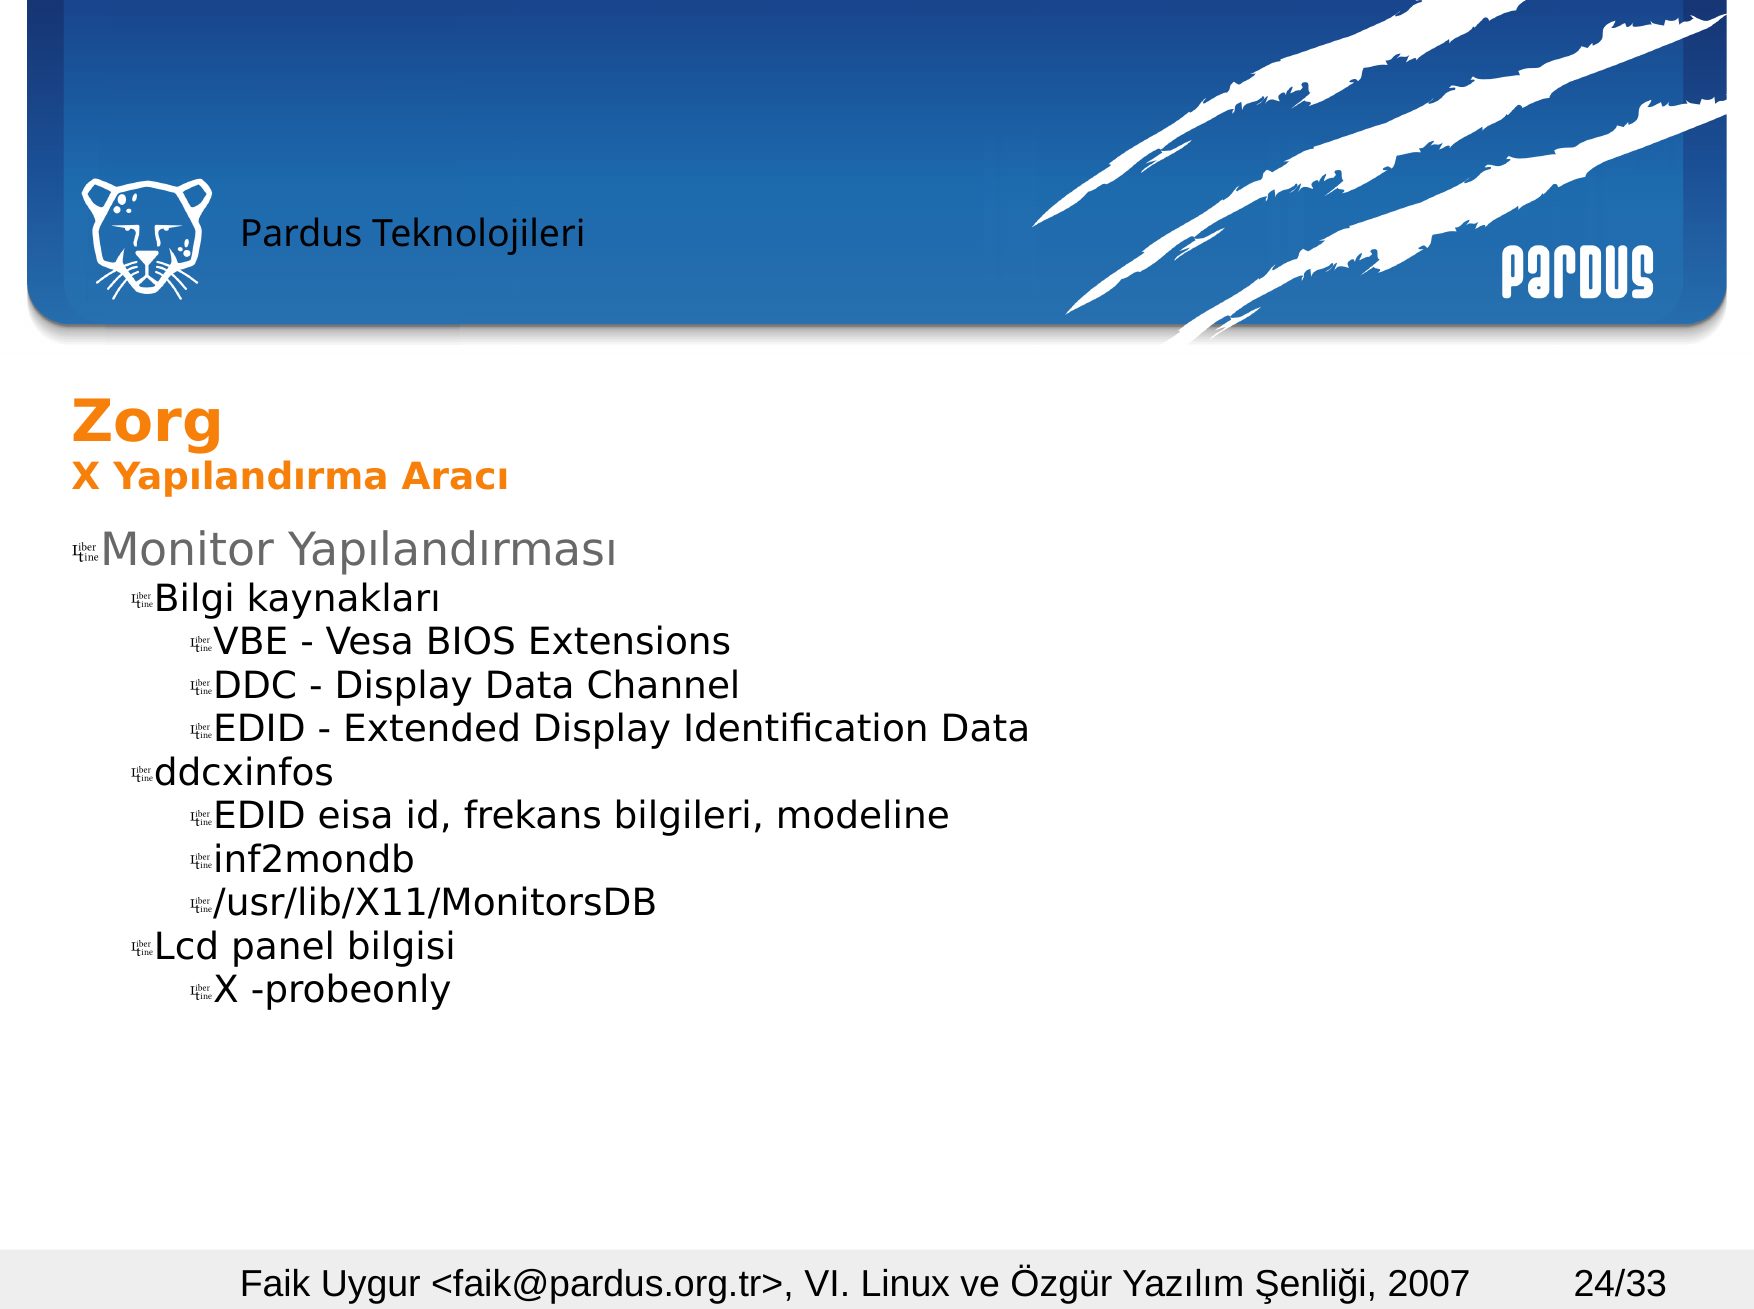

Zorg
X Yapılandırma Aracı
Monitor Yapılandırması
Bilgi kaynakları
VBE - Vesa BIOS Extensions
DDC - Display Data Channel
EDID - Extended Display Identification Data
ddcxinfos
EDID eisa id, frekans bilgileri, modeline
inf2mondb
/usr/lib/X11/MonitorsDB
Lcd panel bilgisi
X -probeonly